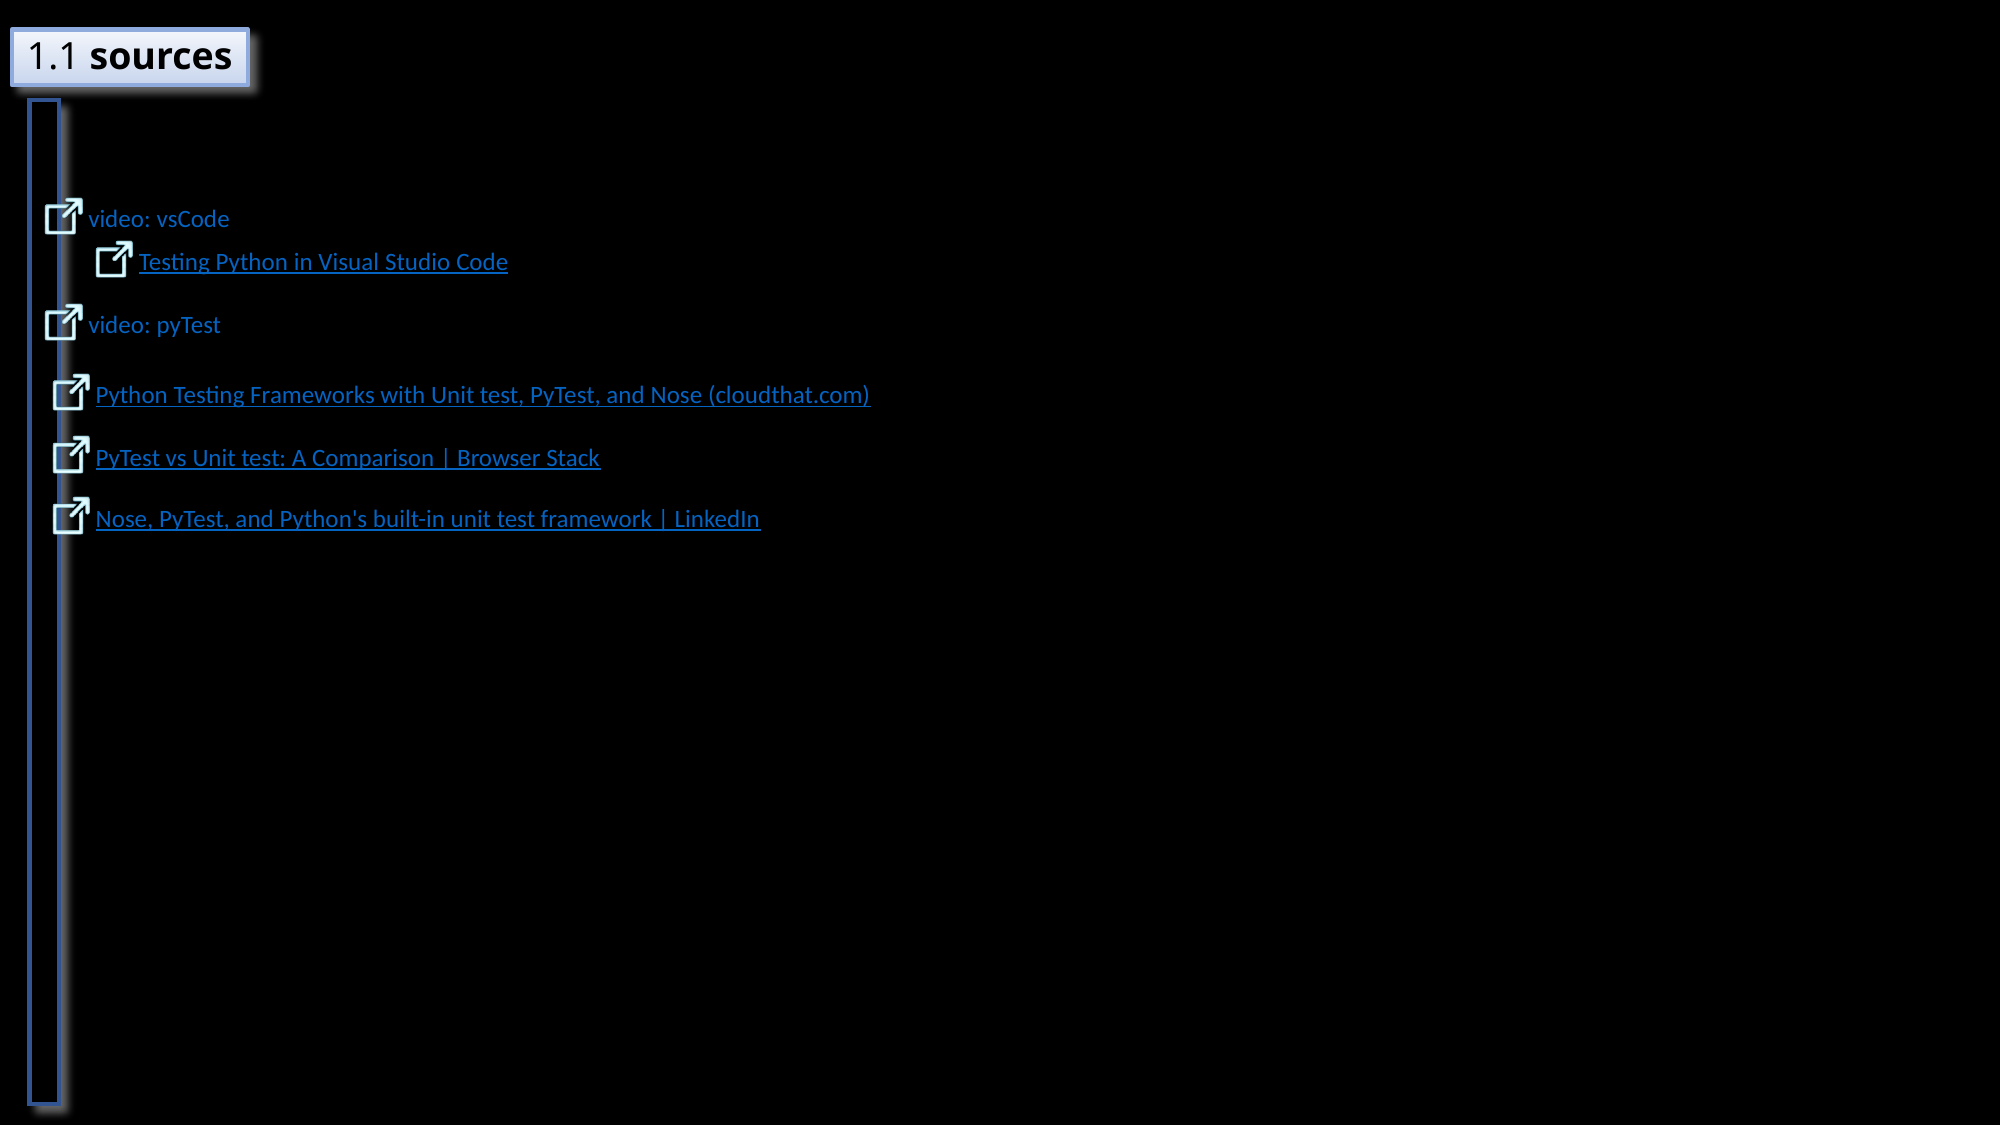

# 1.1 sources
video: vsCode
Testing Python in Visual Studio Code
video: pyTest
Python Testing Frameworks with Unit test, PyTest, and Nose (cloudthat.com)
PyTest vs Unit test: A Comparison | Browser Stack
Nose, PyTest, and Python's built-in unit test framework | LinkedIn